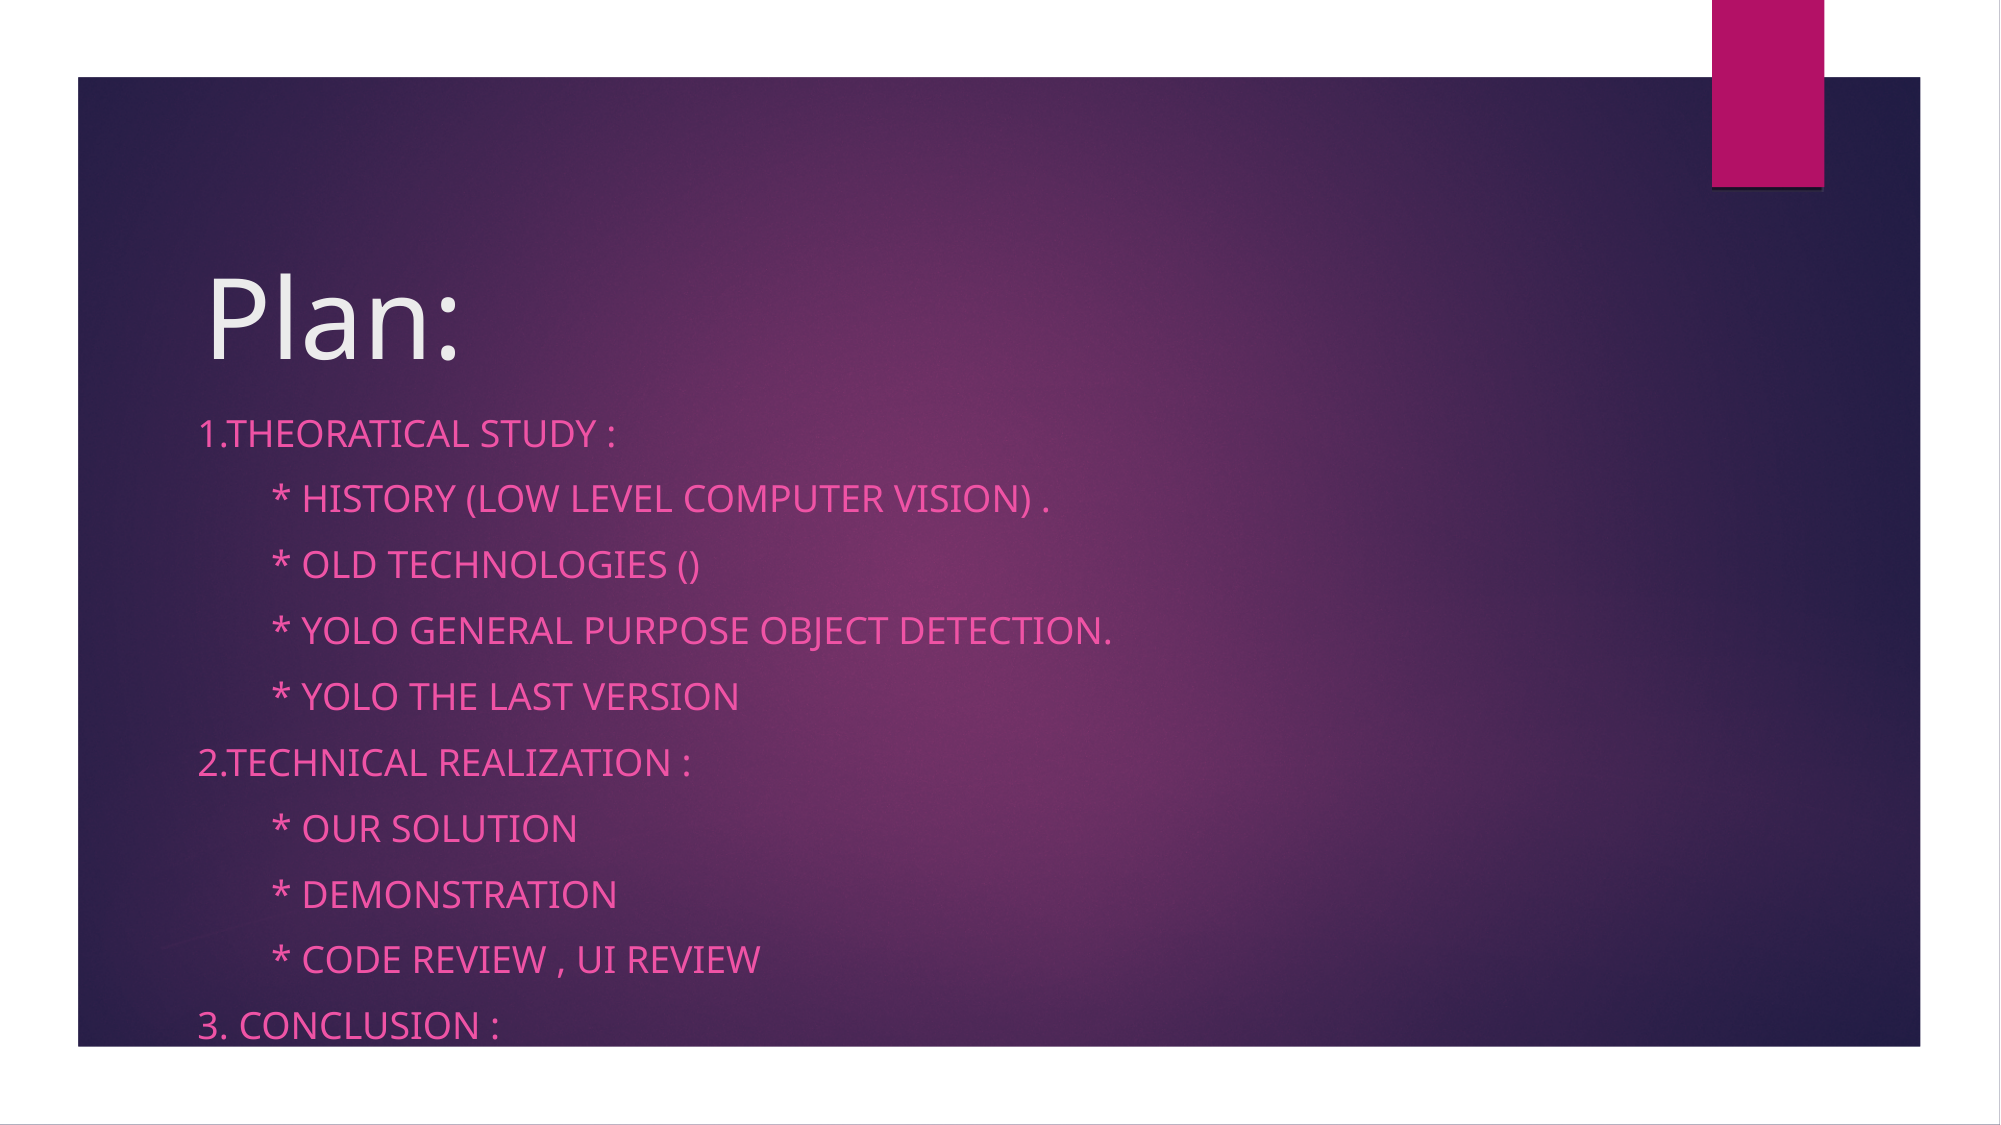

Plan:
1.Theoratical study :
	* History (Low level computer vision) .
	* Old technologies ()
	* YOLO general purpose object detection.
	* Yolo the last version
2.Technical realization :
 	* our solution
	* demonstration
	* code review , ui review
3. Conclusion :